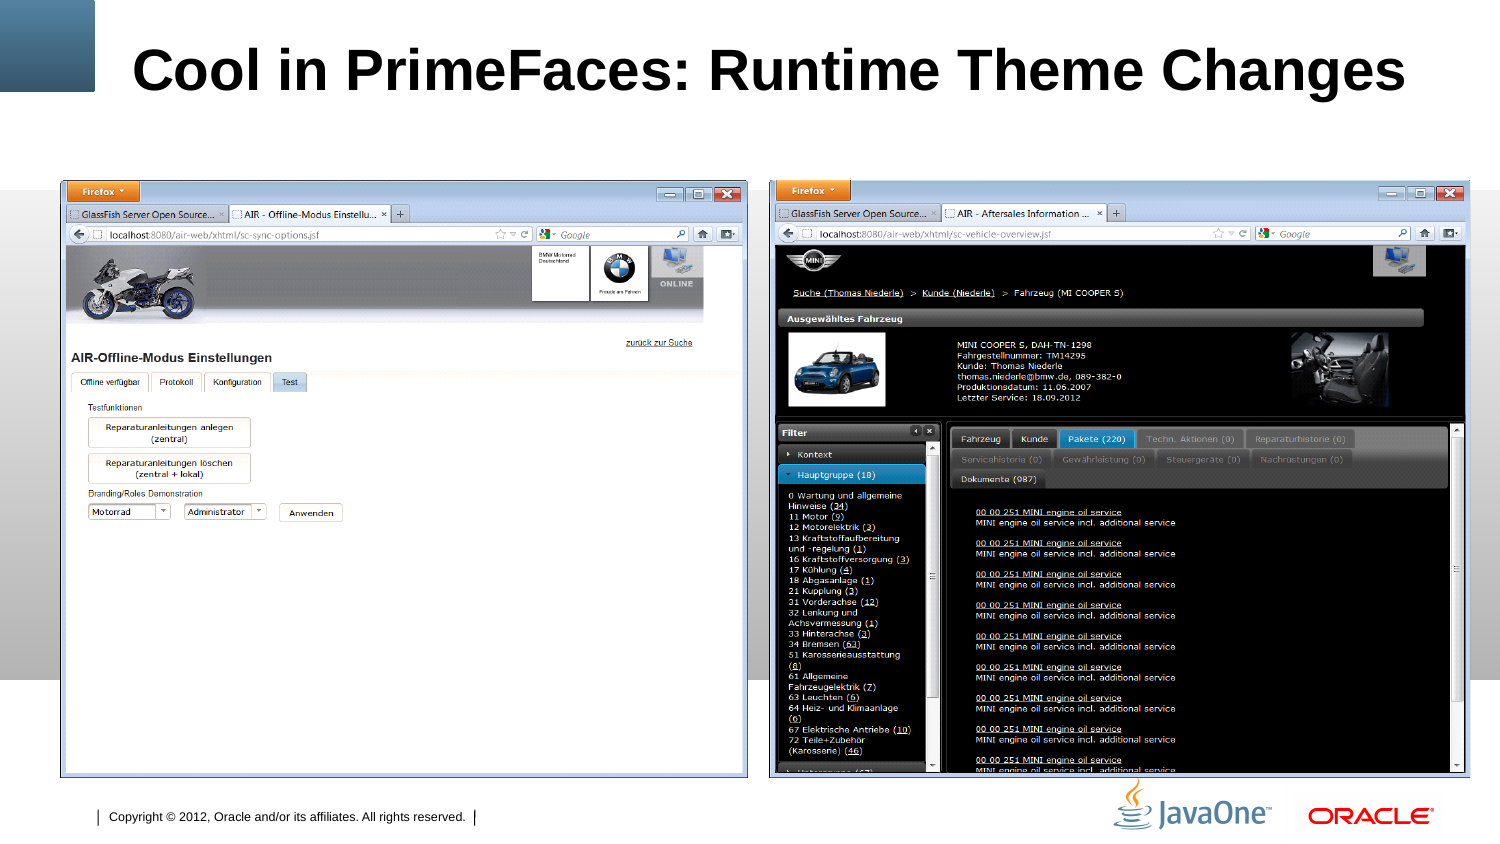

# Cool in PrimeFaces: Runtime Theme Changes